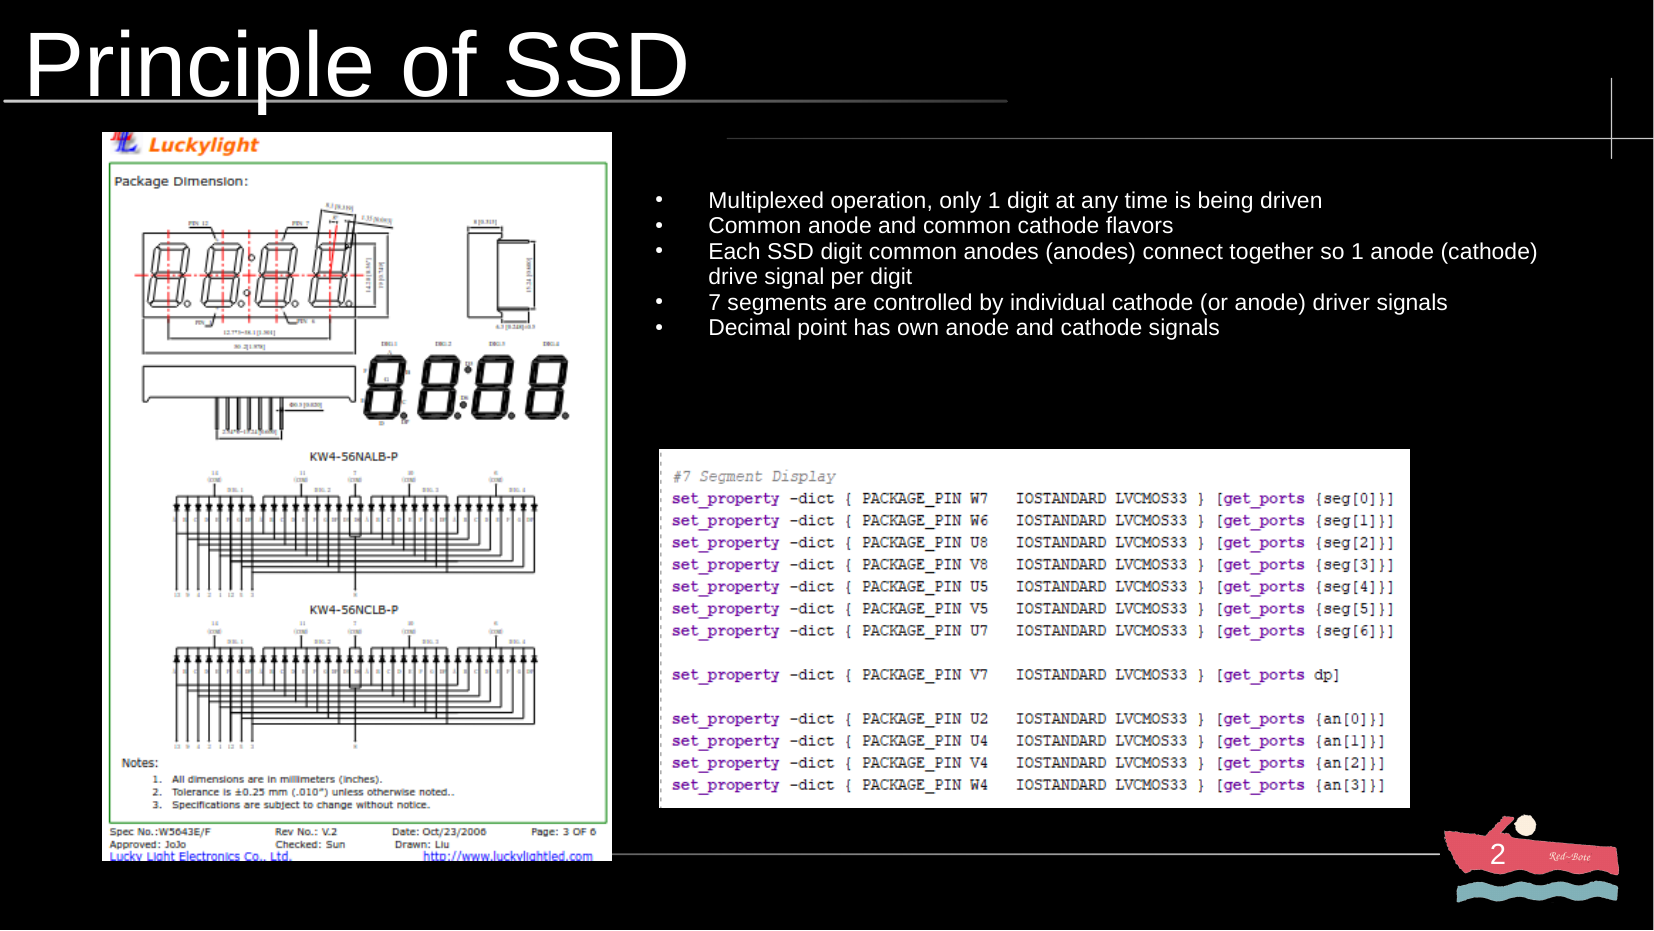

# Principle of SSD
Multiplexed operation, only 1 digit at any time is being driven
Common anode and common cathode flavors
Each SSD digit common anodes (anodes) connect together so 1 anode (cathode) drive signal per digit
7 segments are controlled by individual cathode (or anode) driver signals
Decimal point has own anode and cathode signals
2